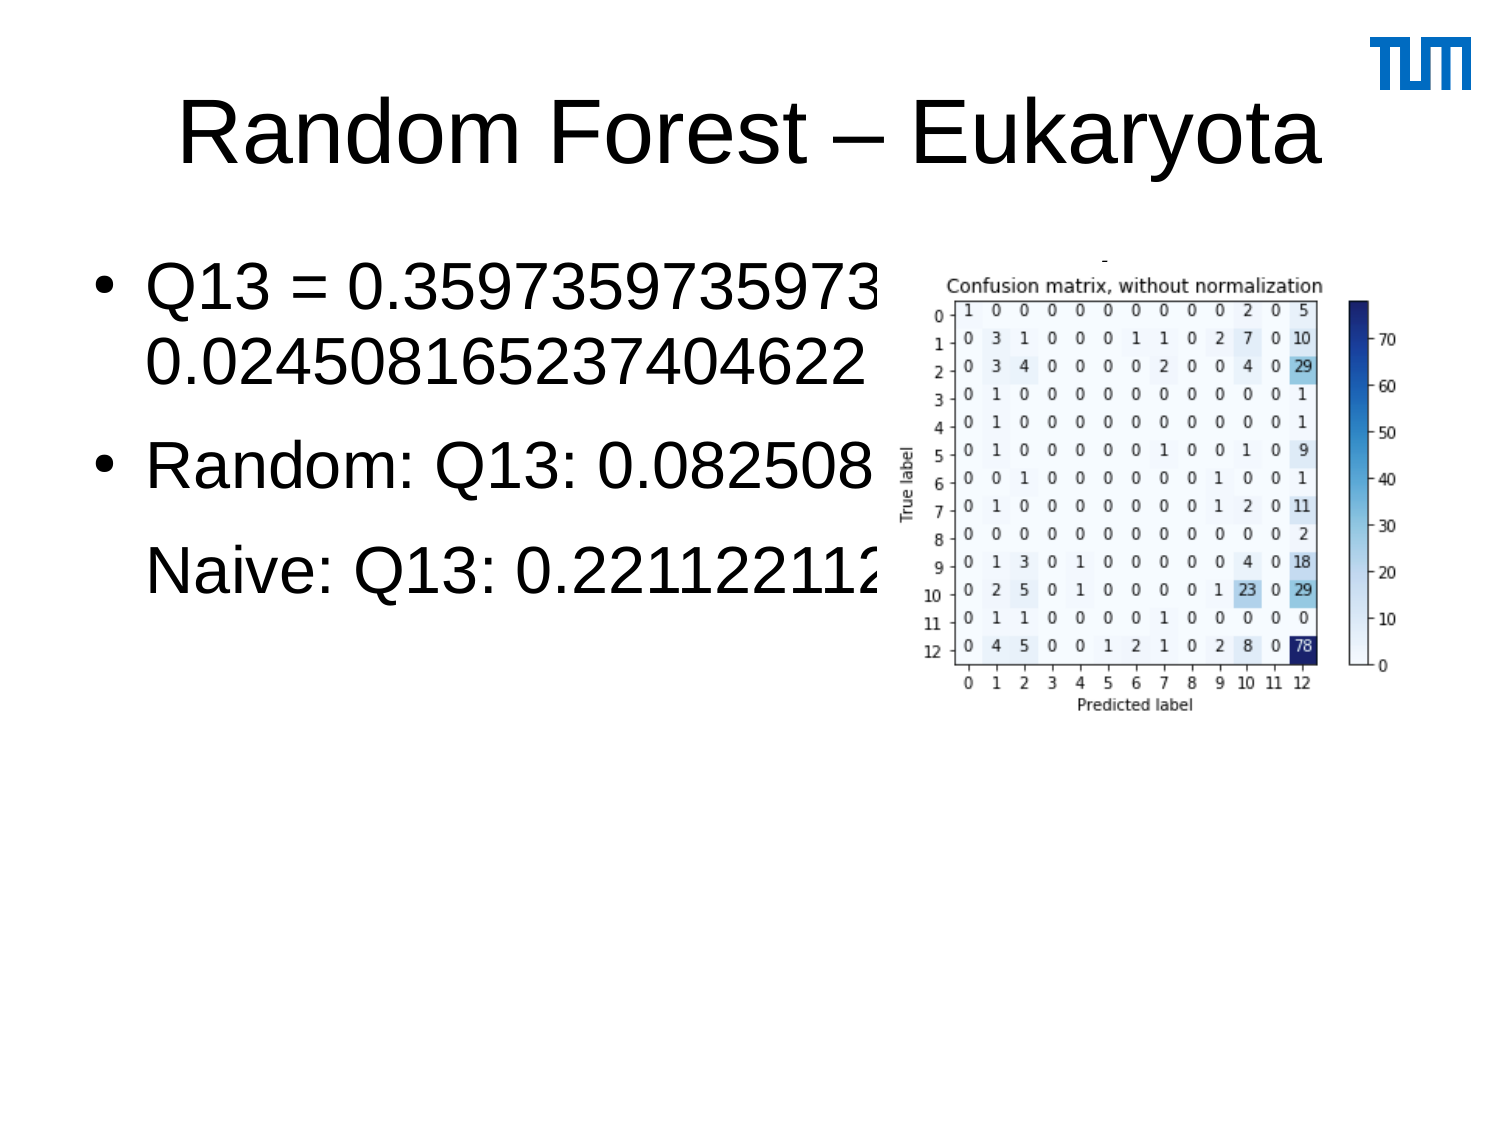

# Random Forest – Eukaryota
Q13 = 0.35973597359735976 +/- 0.024508165237404622
Random: Q13: 0.082508250825082508
Naive: Q13: 0.22112211221122113